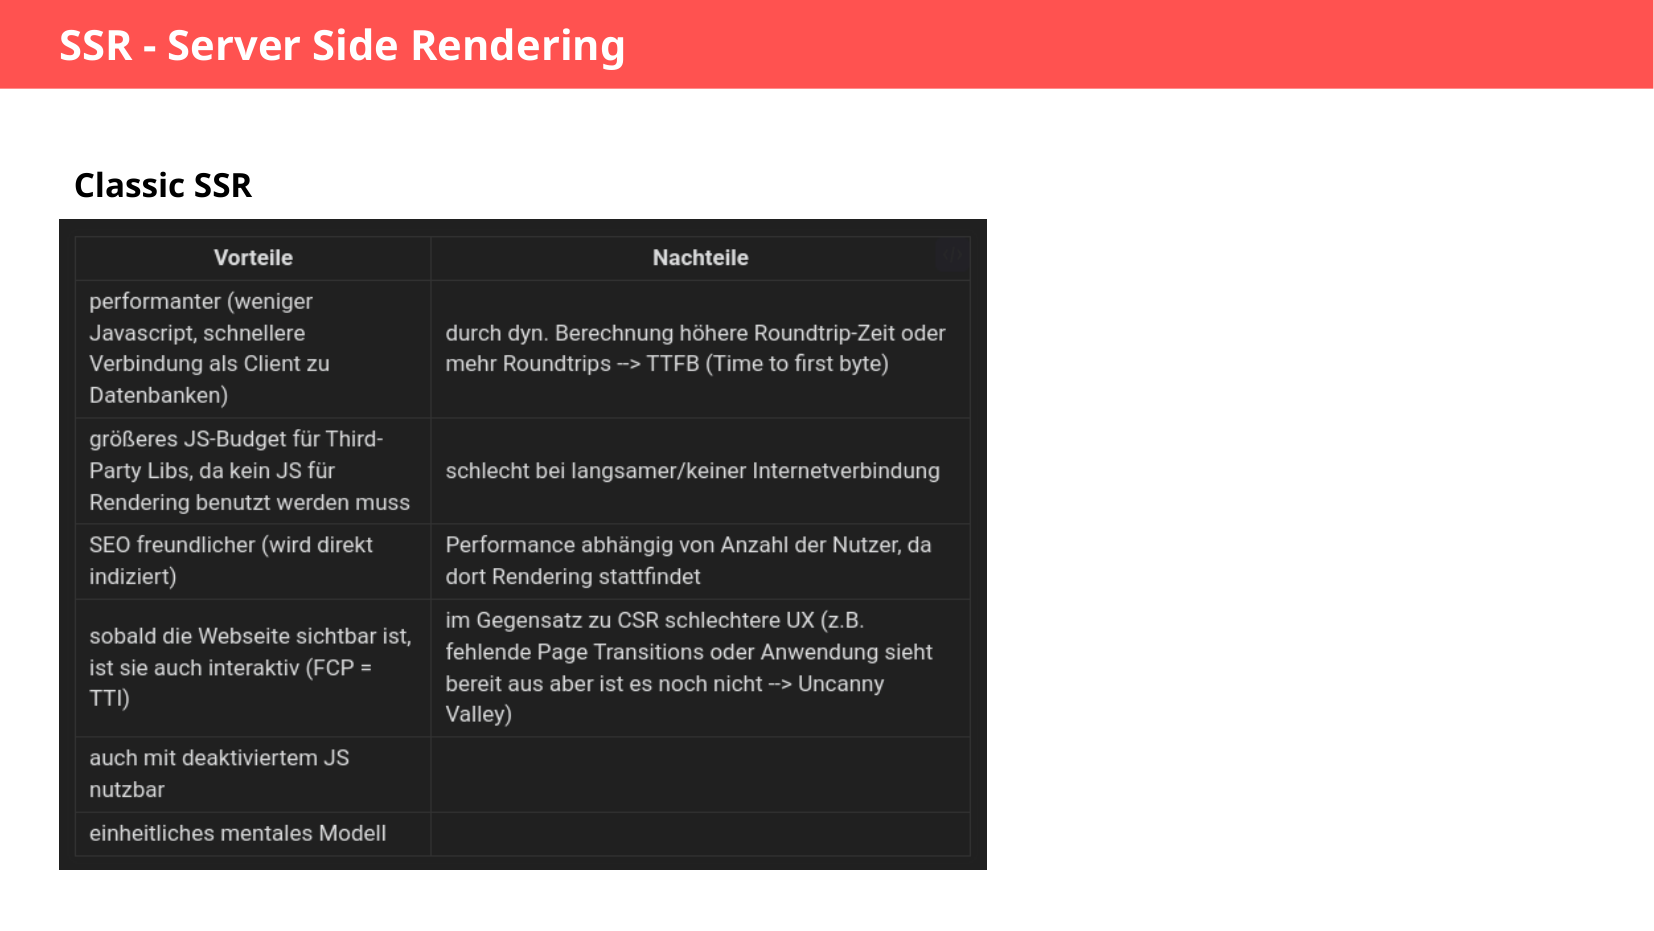

SSR - Server Side Rendering
Classic SSR
#